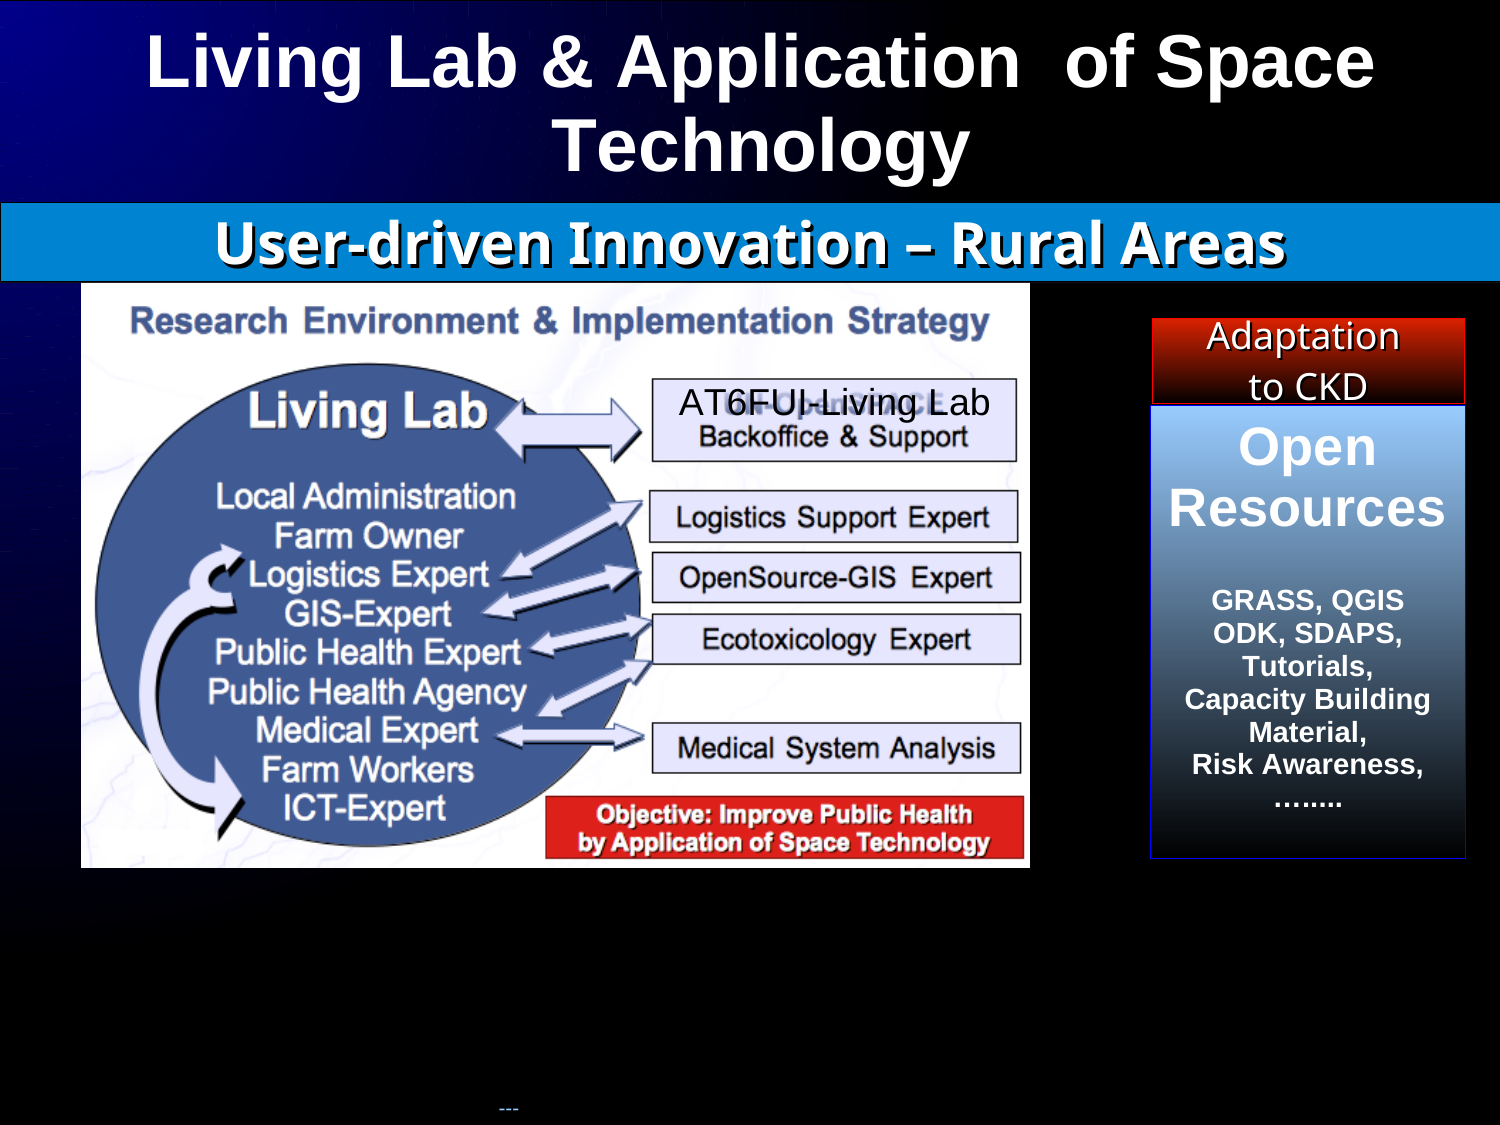

Living Lab & Application of Space Technology
User-driven Innovation – Rural Areas
Adaptation
to CKD
AT6FUI-Living Lab
Open
Resources
GRASS, QGIS
ODK, SDAPS,
Tutorials,
Capacity Building
Material,
Risk Awareness,
….....